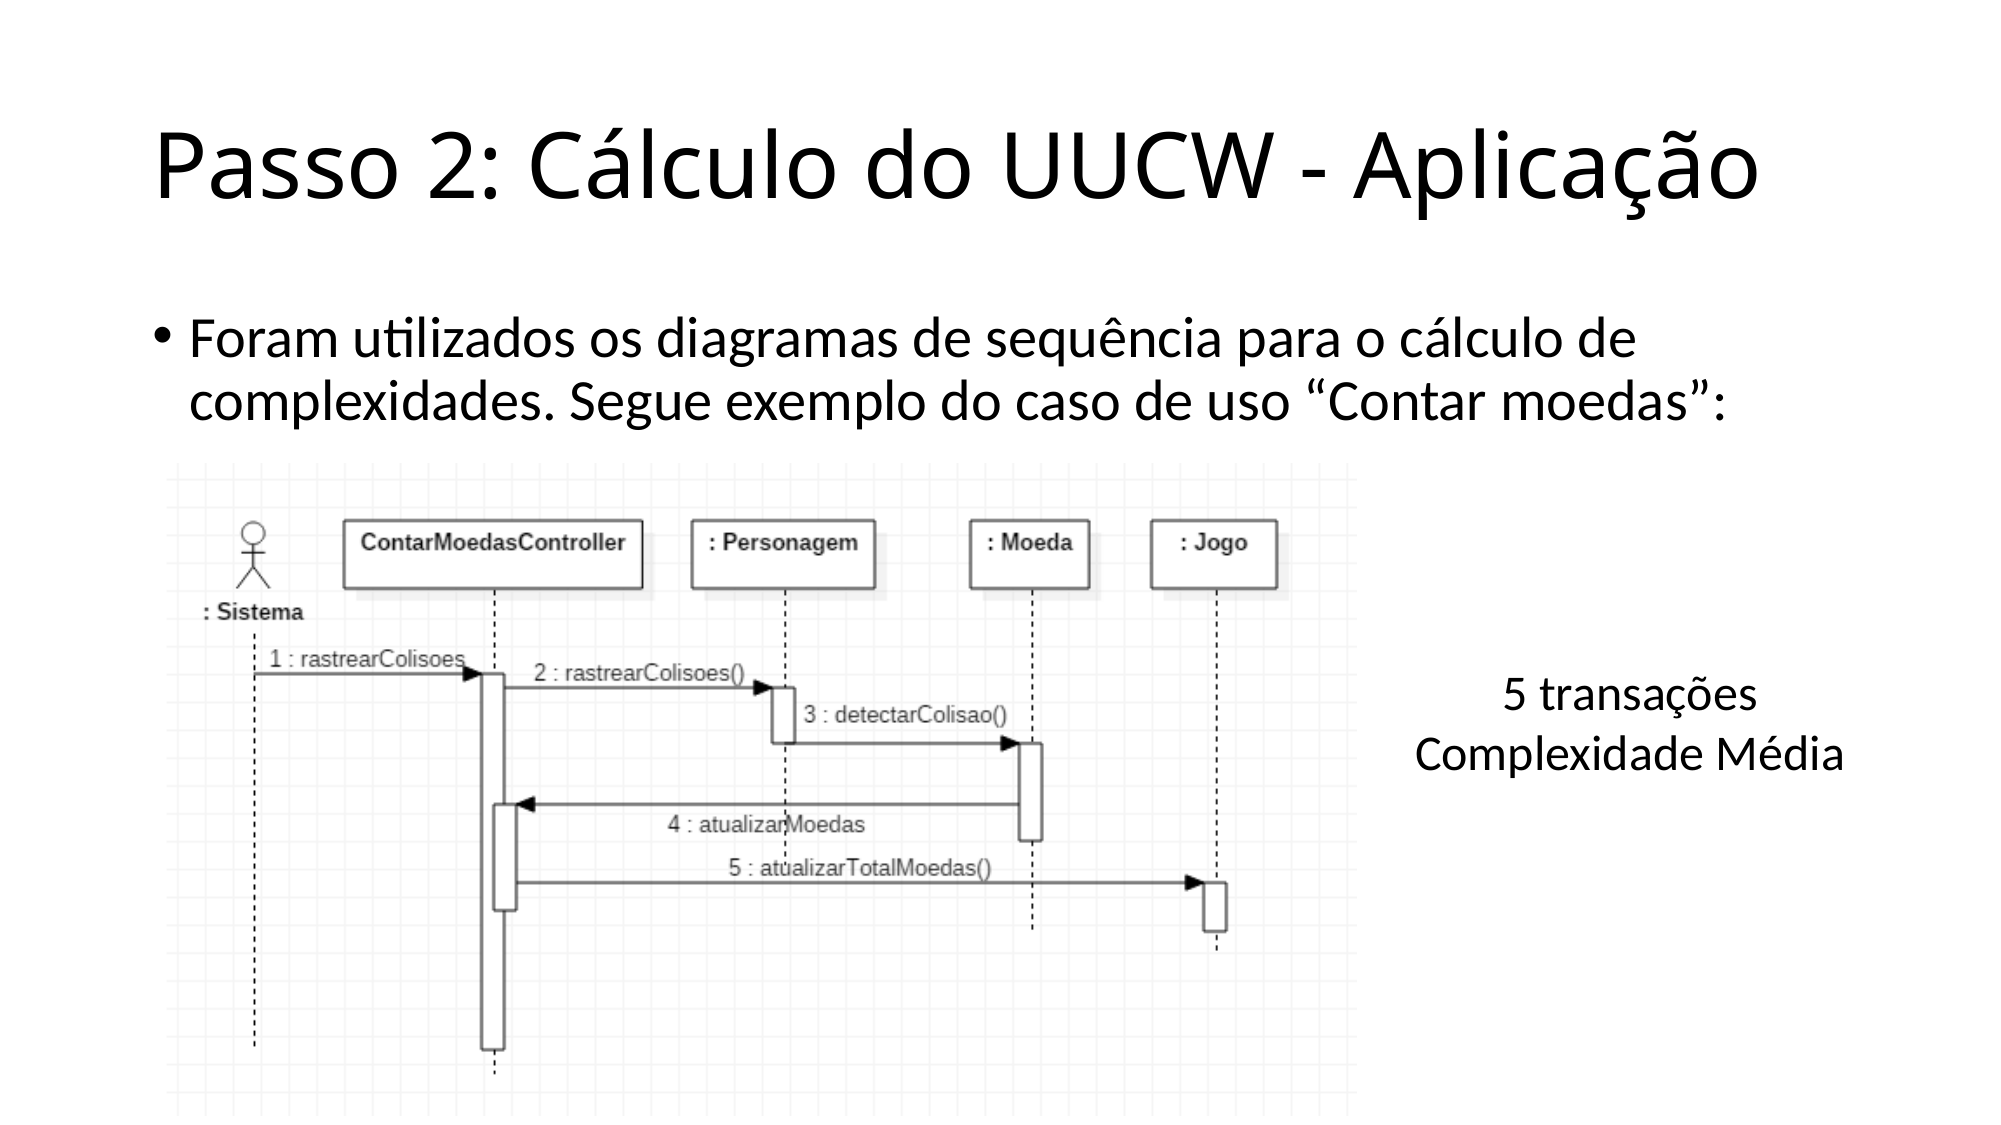

Passo 2: Cálculo do UUCW - Aplicação
Foram utilizados os diagramas de sequência para o cálculo de complexidades. Segue exemplo do caso de uso “Contar moedas”:
5 transações
Complexidade Média